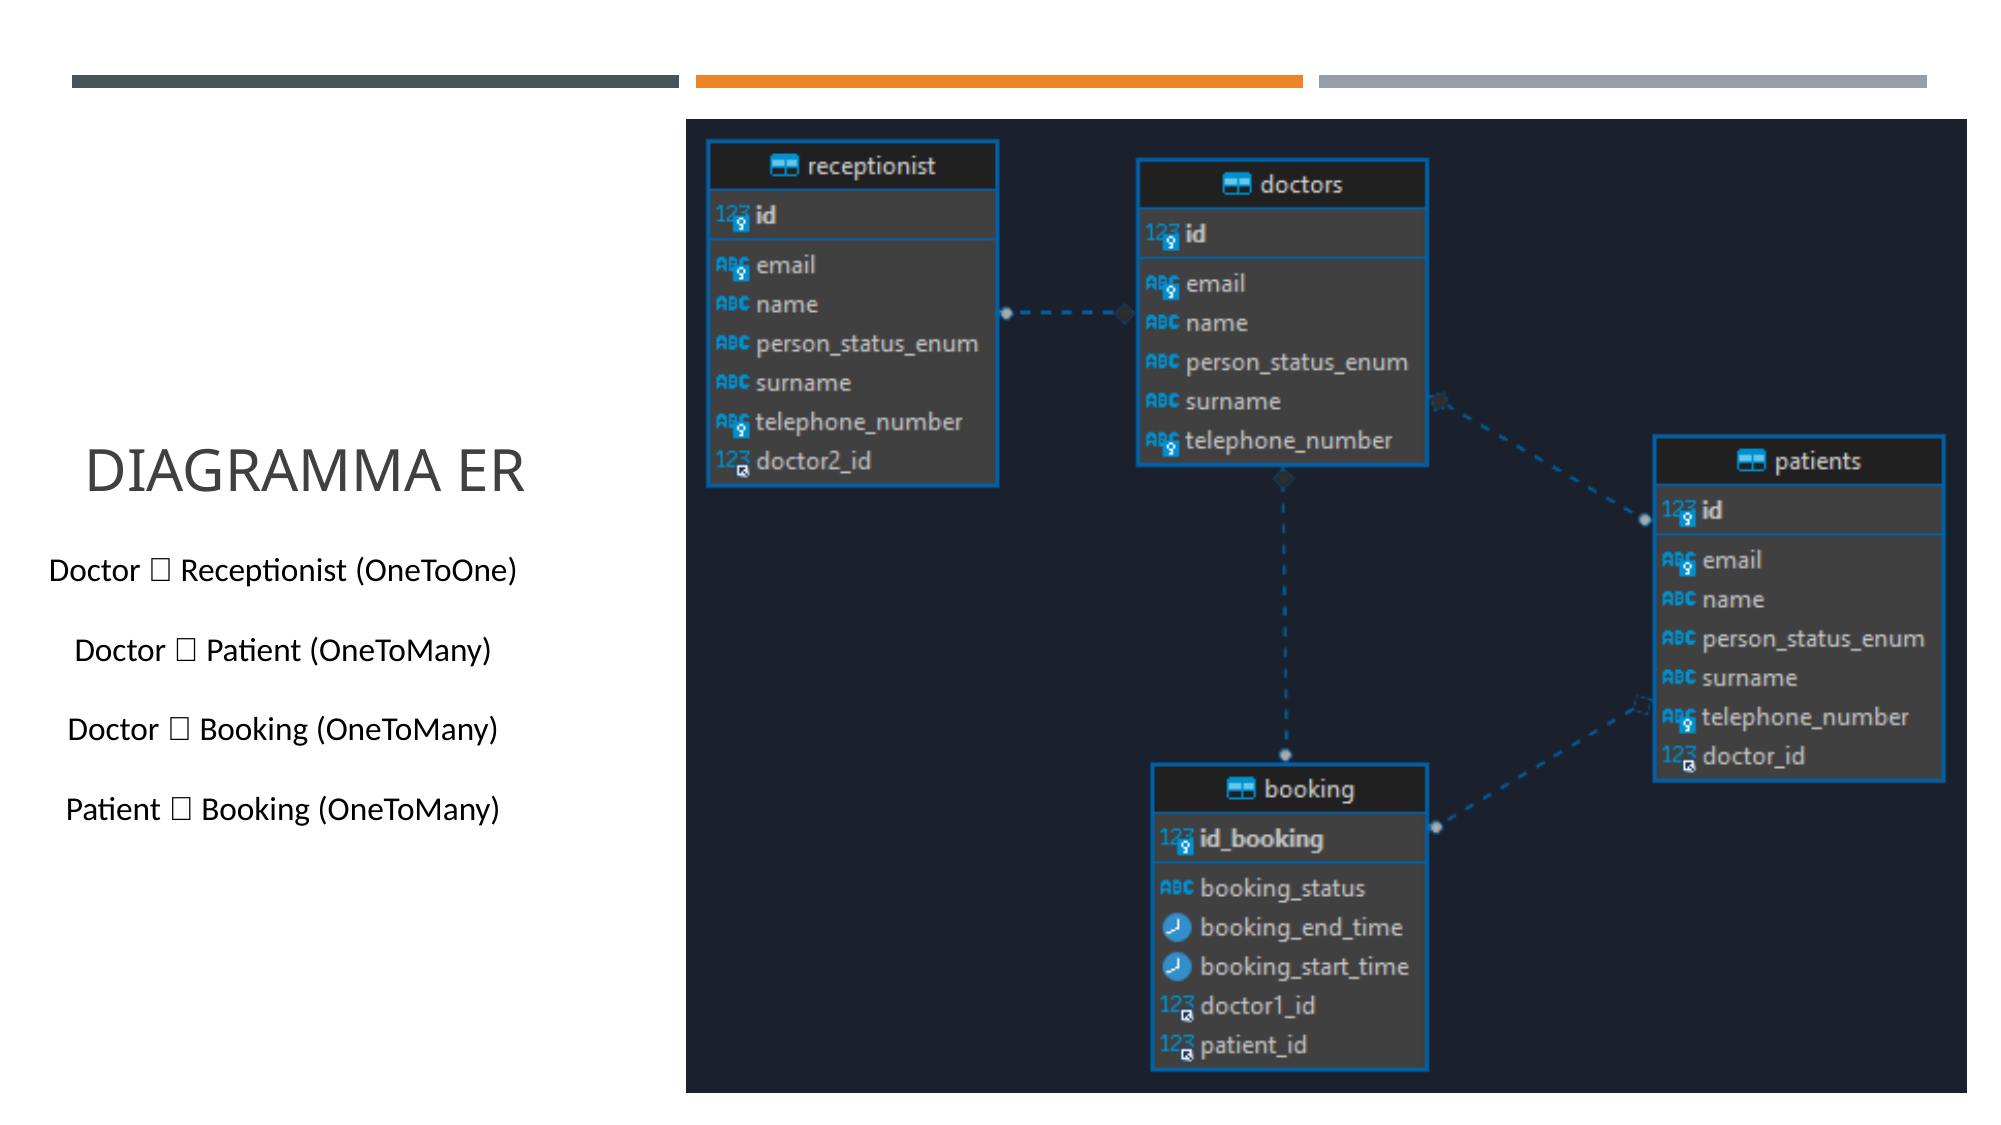

# DIAGRAMMA ER
Doctor  Receptionist (OneToOne)
Doctor  Patient (OneToMany)
Doctor  Booking (OneToMany)
Patient  Booking (OneToMany)